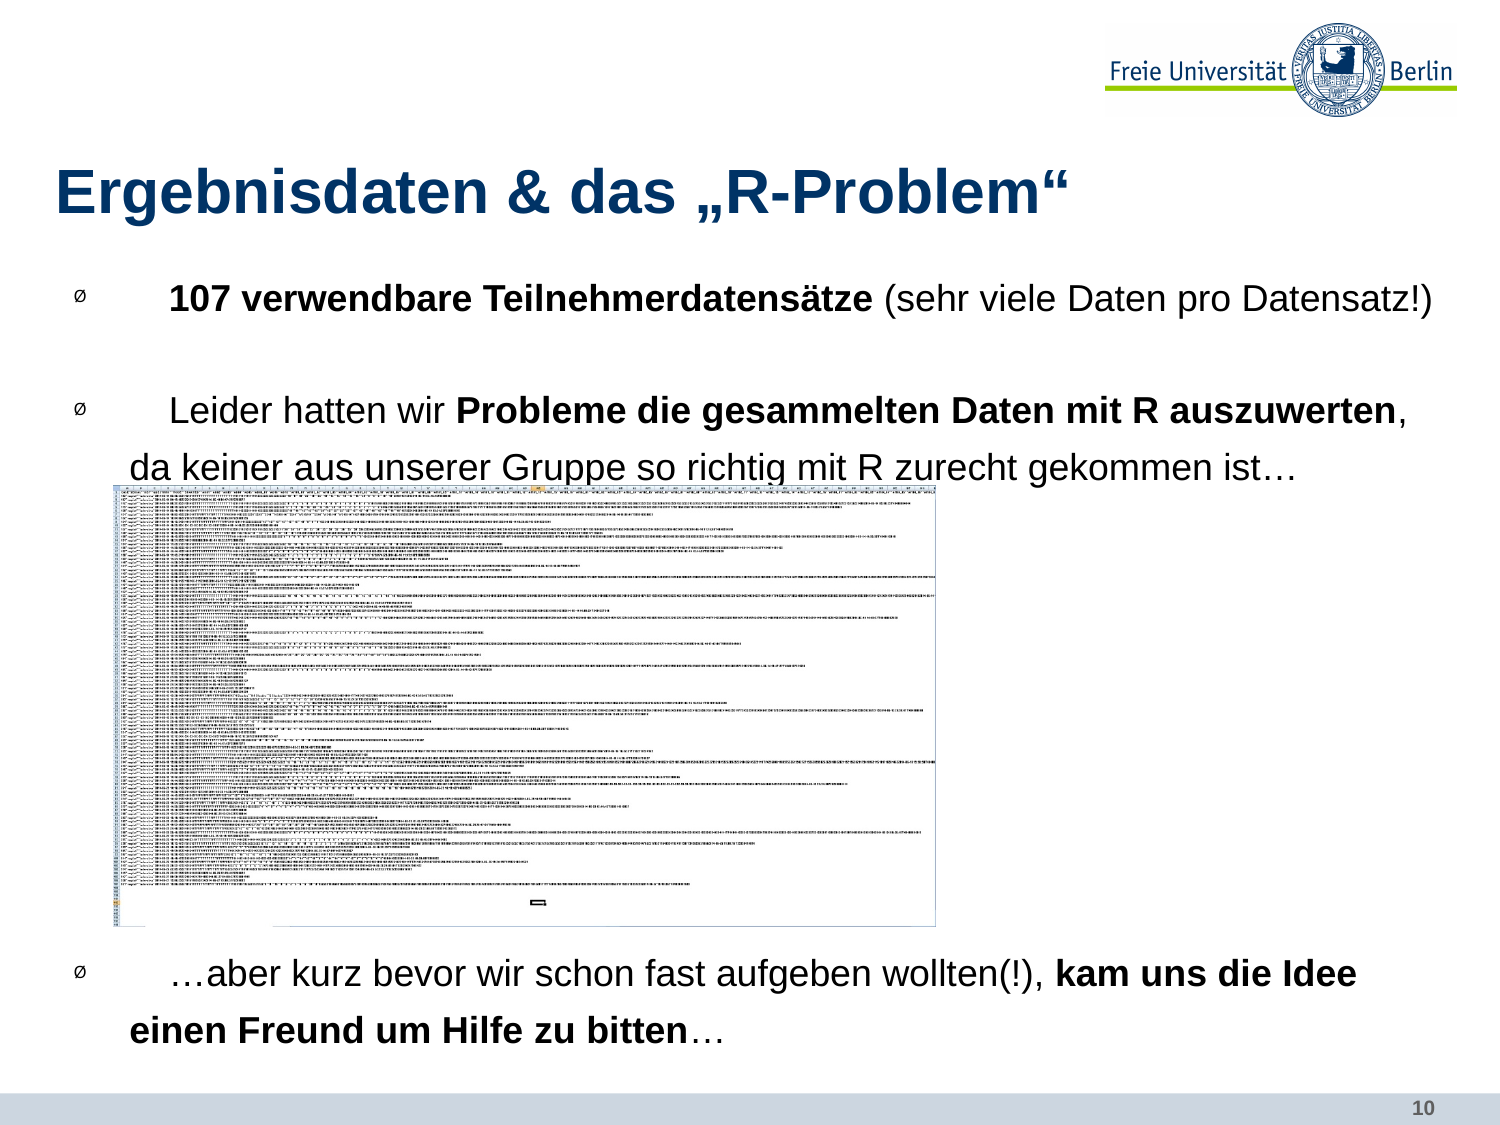

# Ergebnisdaten & das „R-Problem“
 107 verwendbare Teilnehmerdatensätze (sehr viele Daten pro Datensatz!)
 Leider hatten wir Probleme die gesammelten Daten mit R auszuwerten,
 da keiner aus unserer Gruppe so richtig mit R zurecht gekommen ist…
 …aber kurz bevor wir schon fast aufgeben wollten(!), kam uns die Idee
 einen Freund um Hilfe zu bitten…